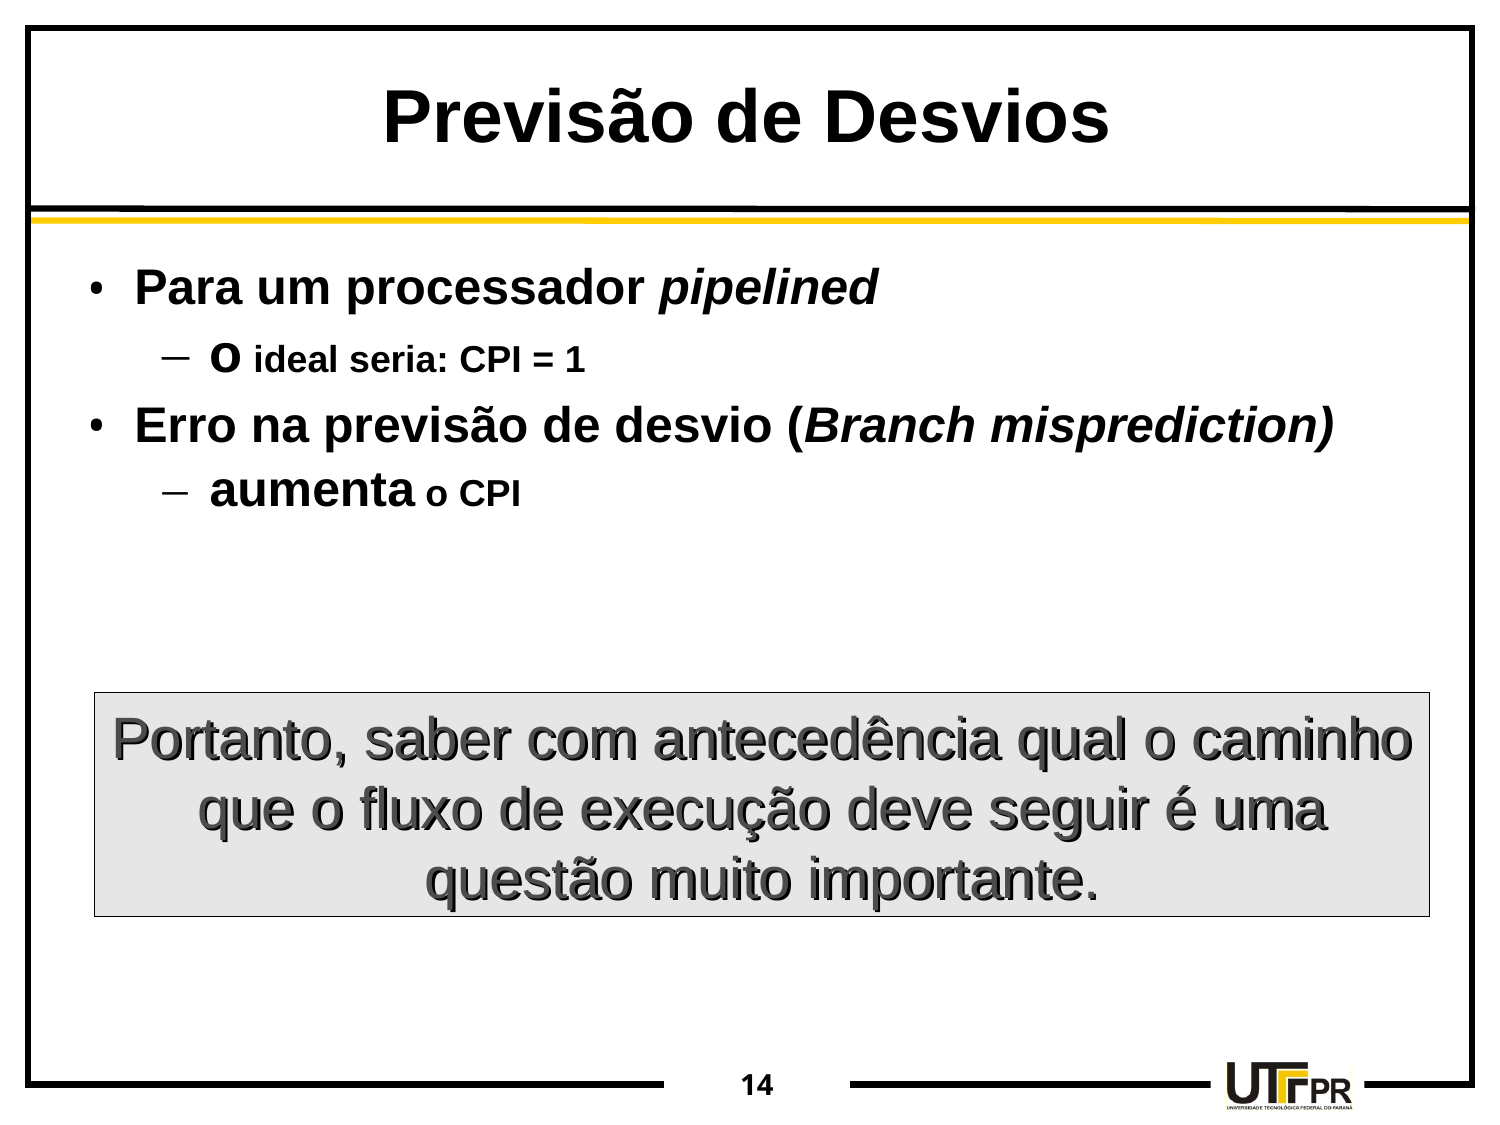

# Previsão de Desvios
Para um processador pipelined
o ideal seria: CPI = 1
Erro na previsão de desvio (Branch misprediction)
aumenta o CPI
Portanto, saber com antecedência qual o caminho que o fluxo de execução deve seguir é uma questão muito importante.